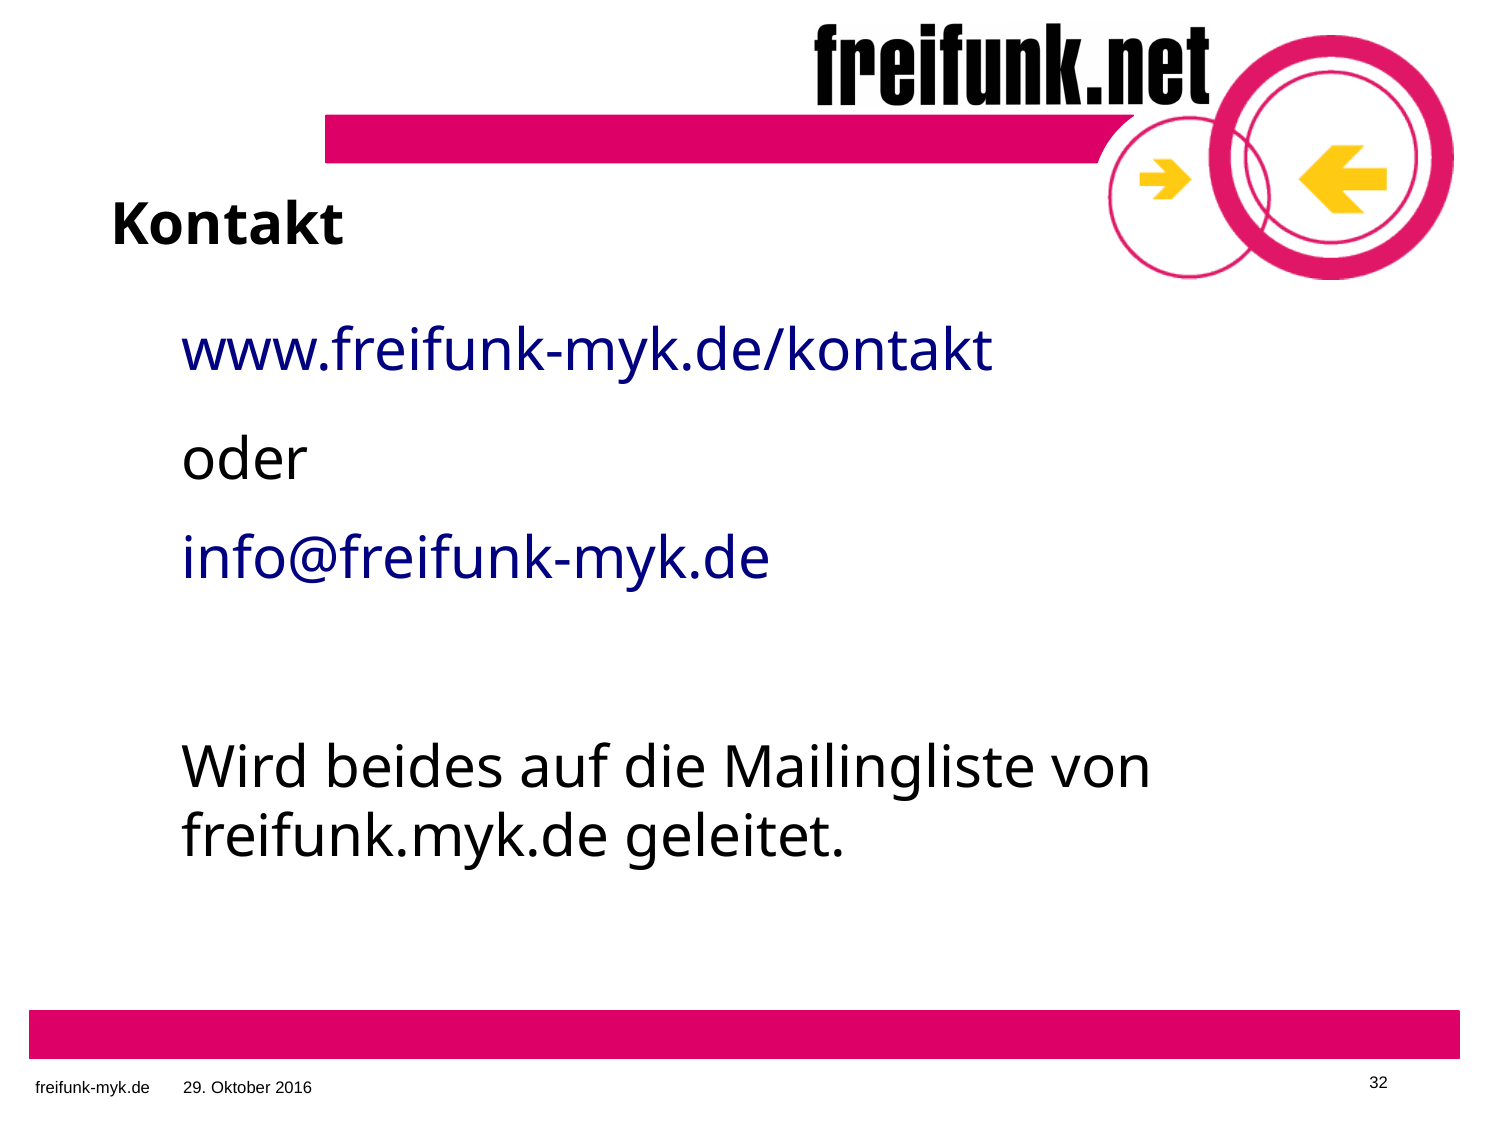

# Kontakt
www.freifunk-myk.de/kontakt
oder
info@freifunk-myk.de
Wird beides auf die Mailingliste von freifunk.myk.de geleitet.
32
freifunk-myk.de